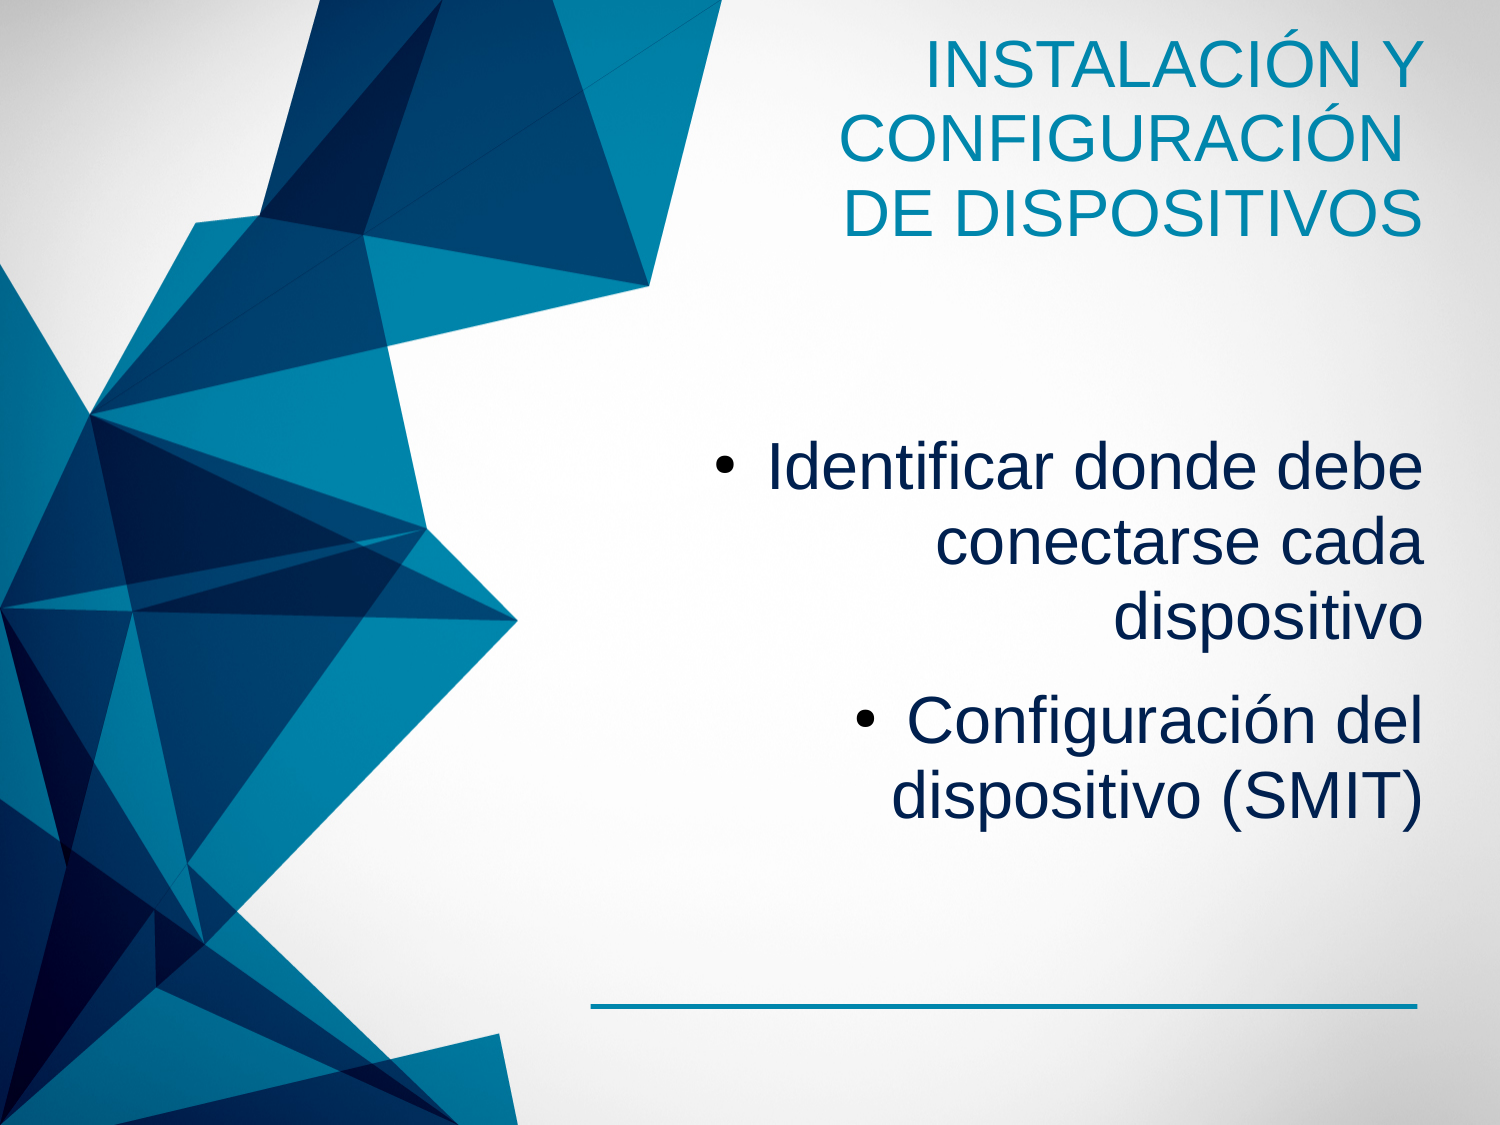

# INSTALACIÓN Y CONFIGURACIÓN DE DISPOSITIVOS
Identificar donde debe conectarse cada dispositivo
Configuración del dispositivo (SMIT)